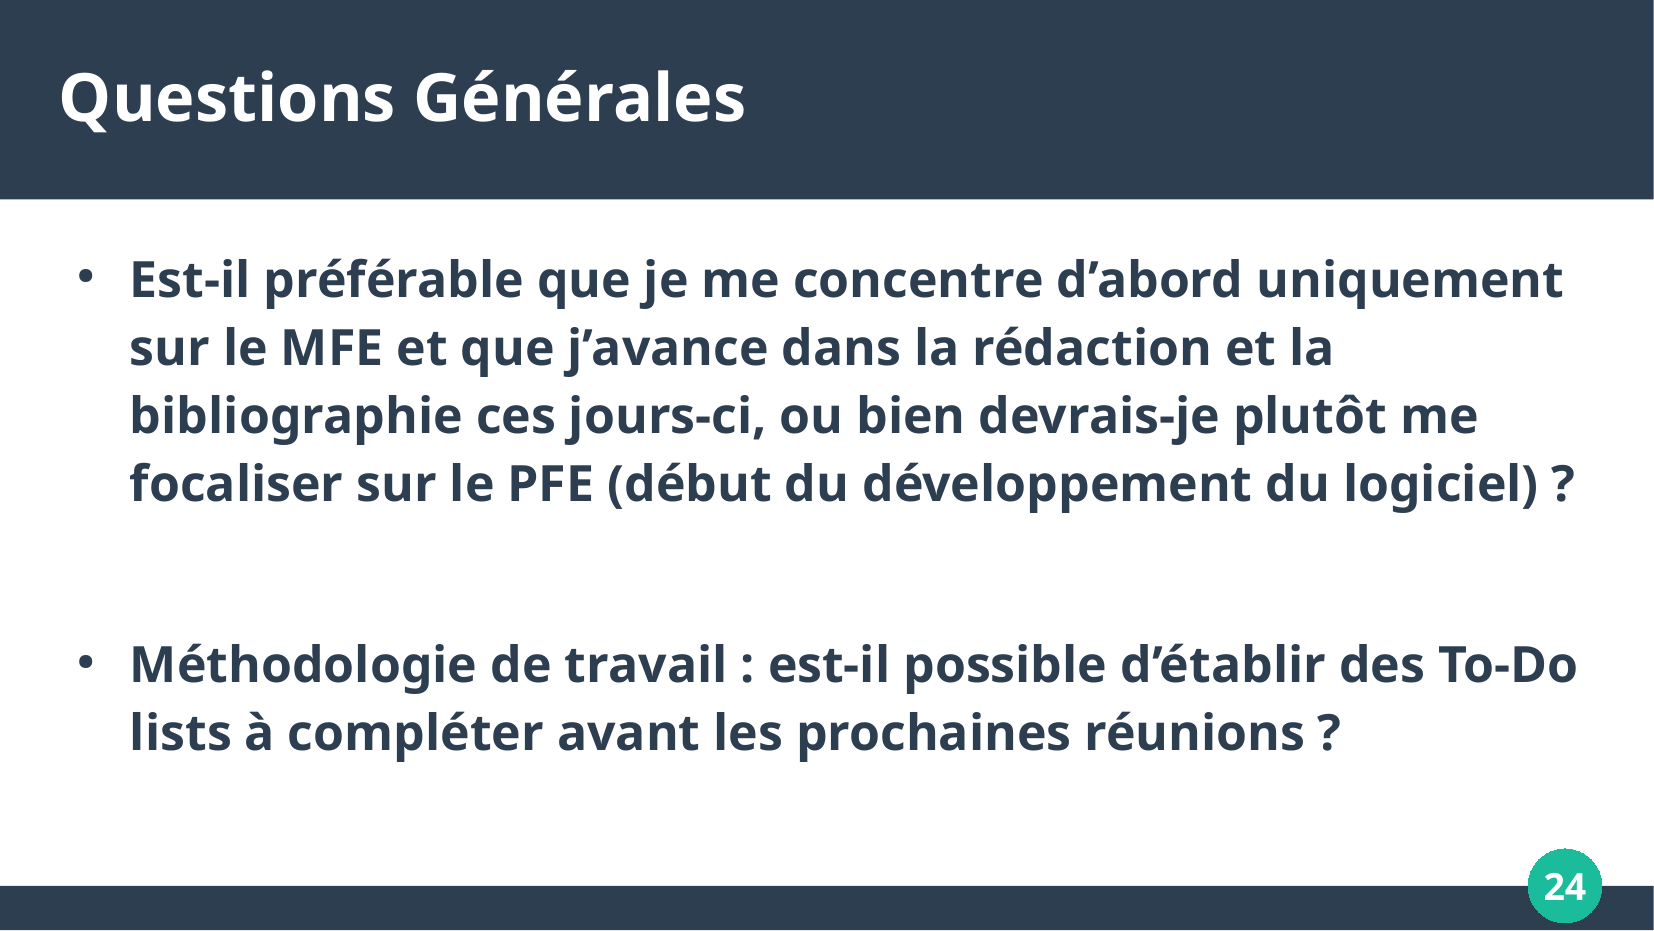

# Questions Générales
Est-il préférable que je me concentre d’abord uniquement sur le MFE et que j’avance dans la rédaction et la bibliographie ces jours-ci, ou bien devrais-je plutôt me focaliser sur le PFE (début du développement du logiciel) ?
Méthodologie de travail : est-il possible d’établir des To-Do lists à compléter avant les prochaines réunions ?
24